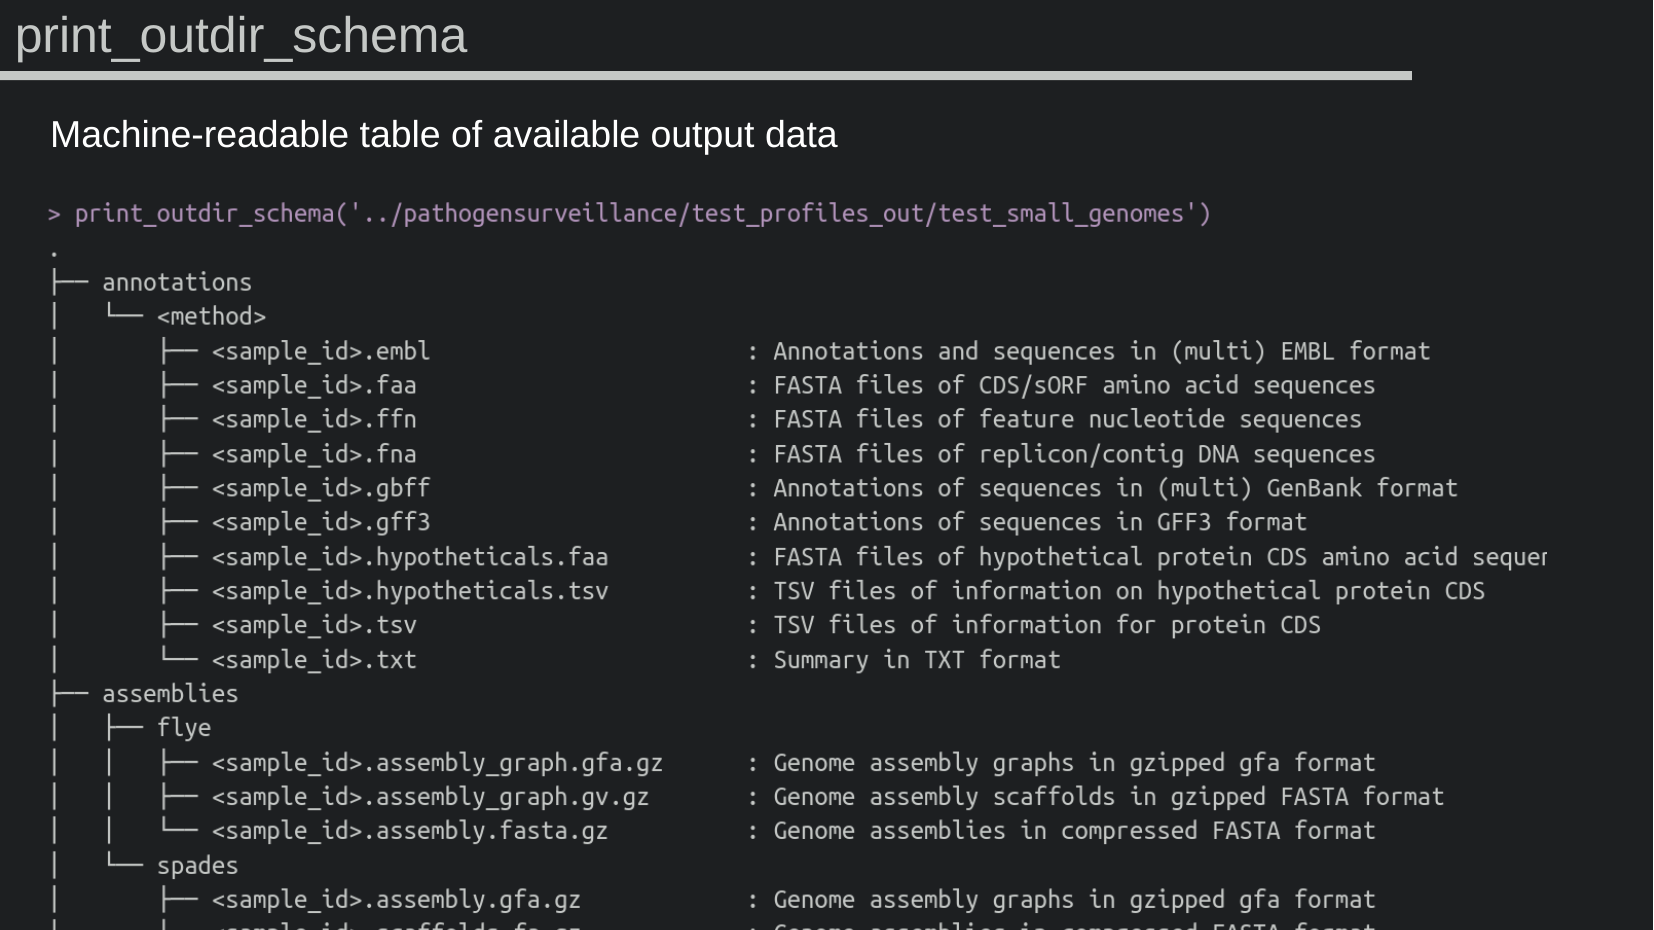

print_outdir_schema
Machine-readable table of available output data